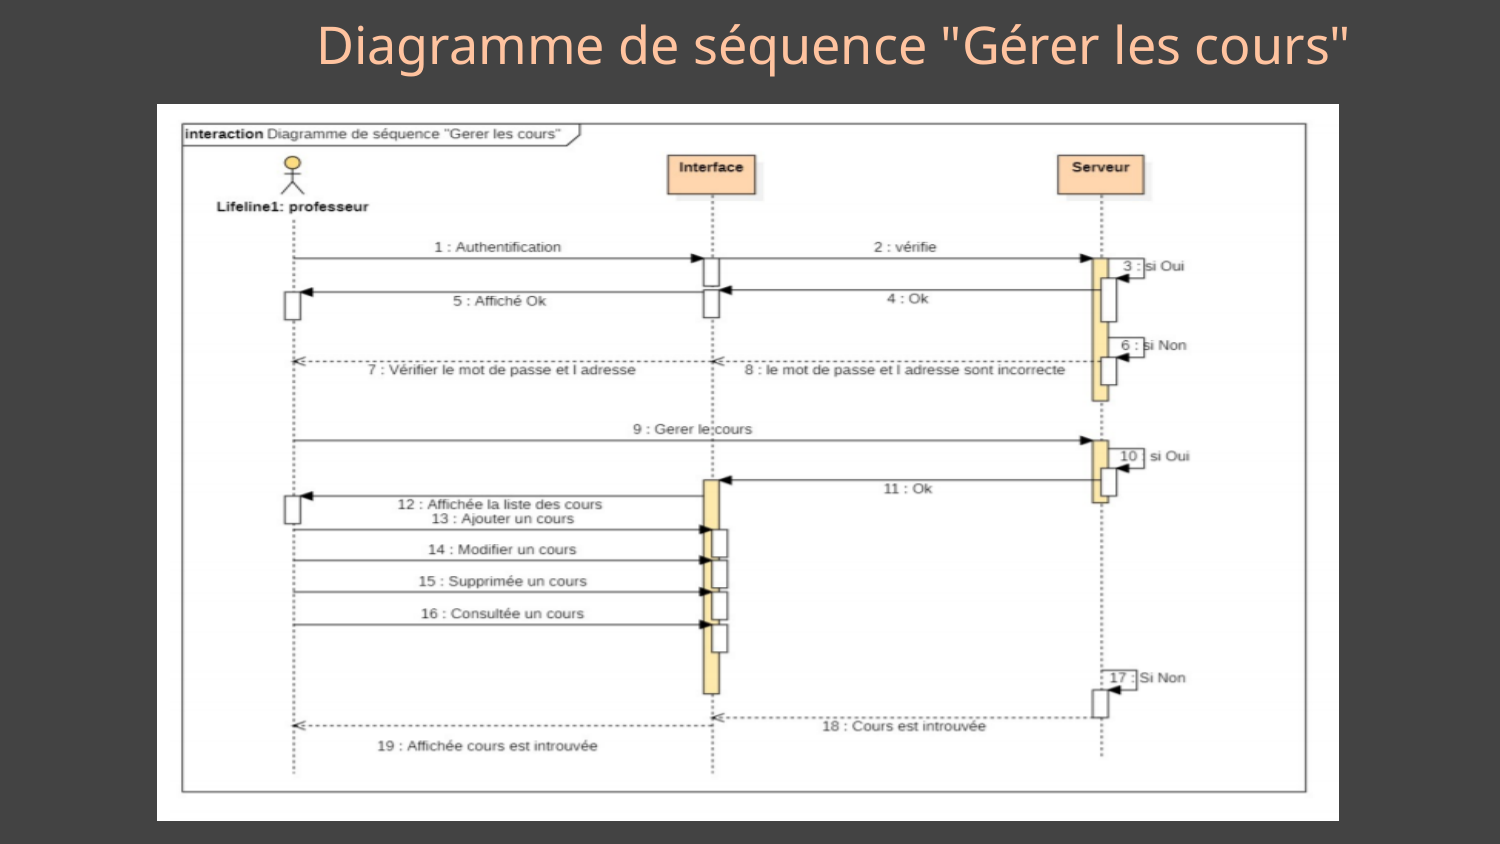

# Diagramme de séquence "Gérer les cours"